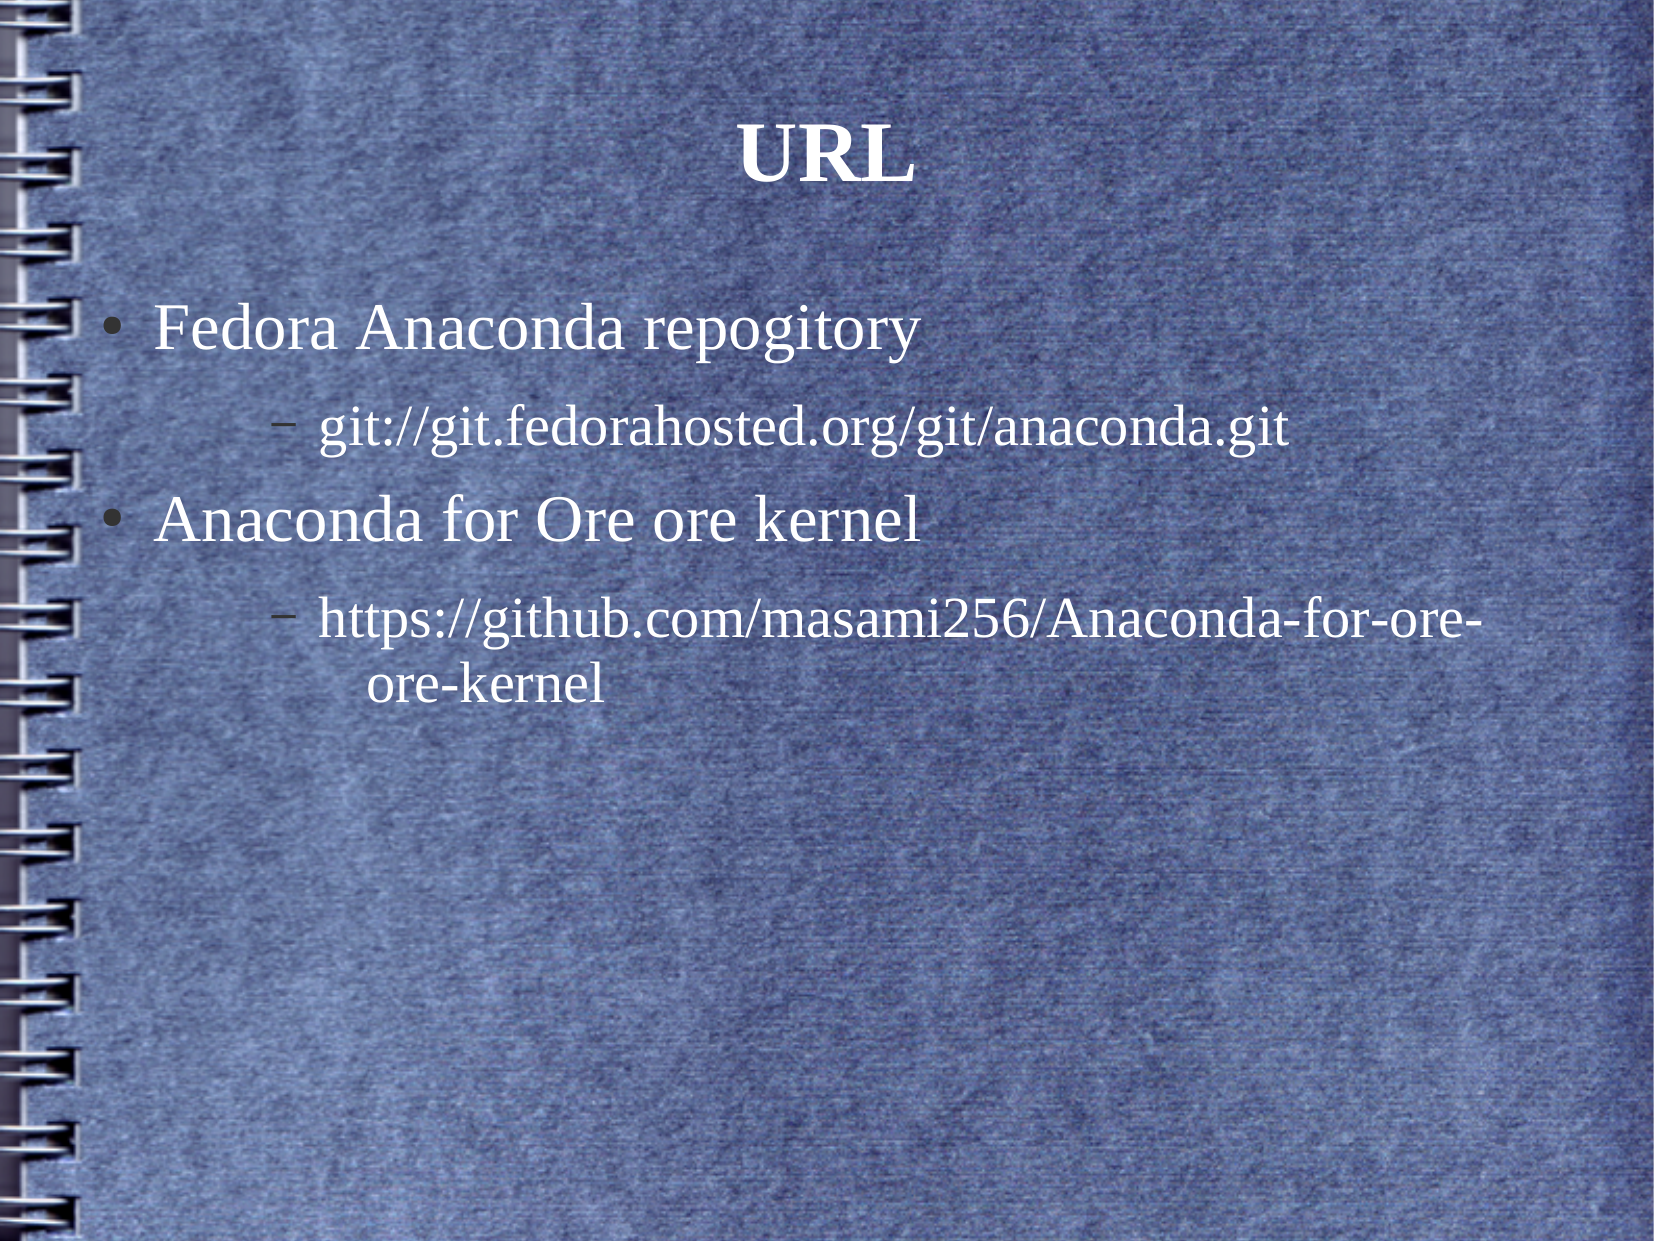

# URL
Fedora Anaconda repogitory
git://git.fedorahosted.org/git/anaconda.git
Anaconda for Ore ore kernel
https://github.com/masami256/Anaconda-for-ore-ore-kernel